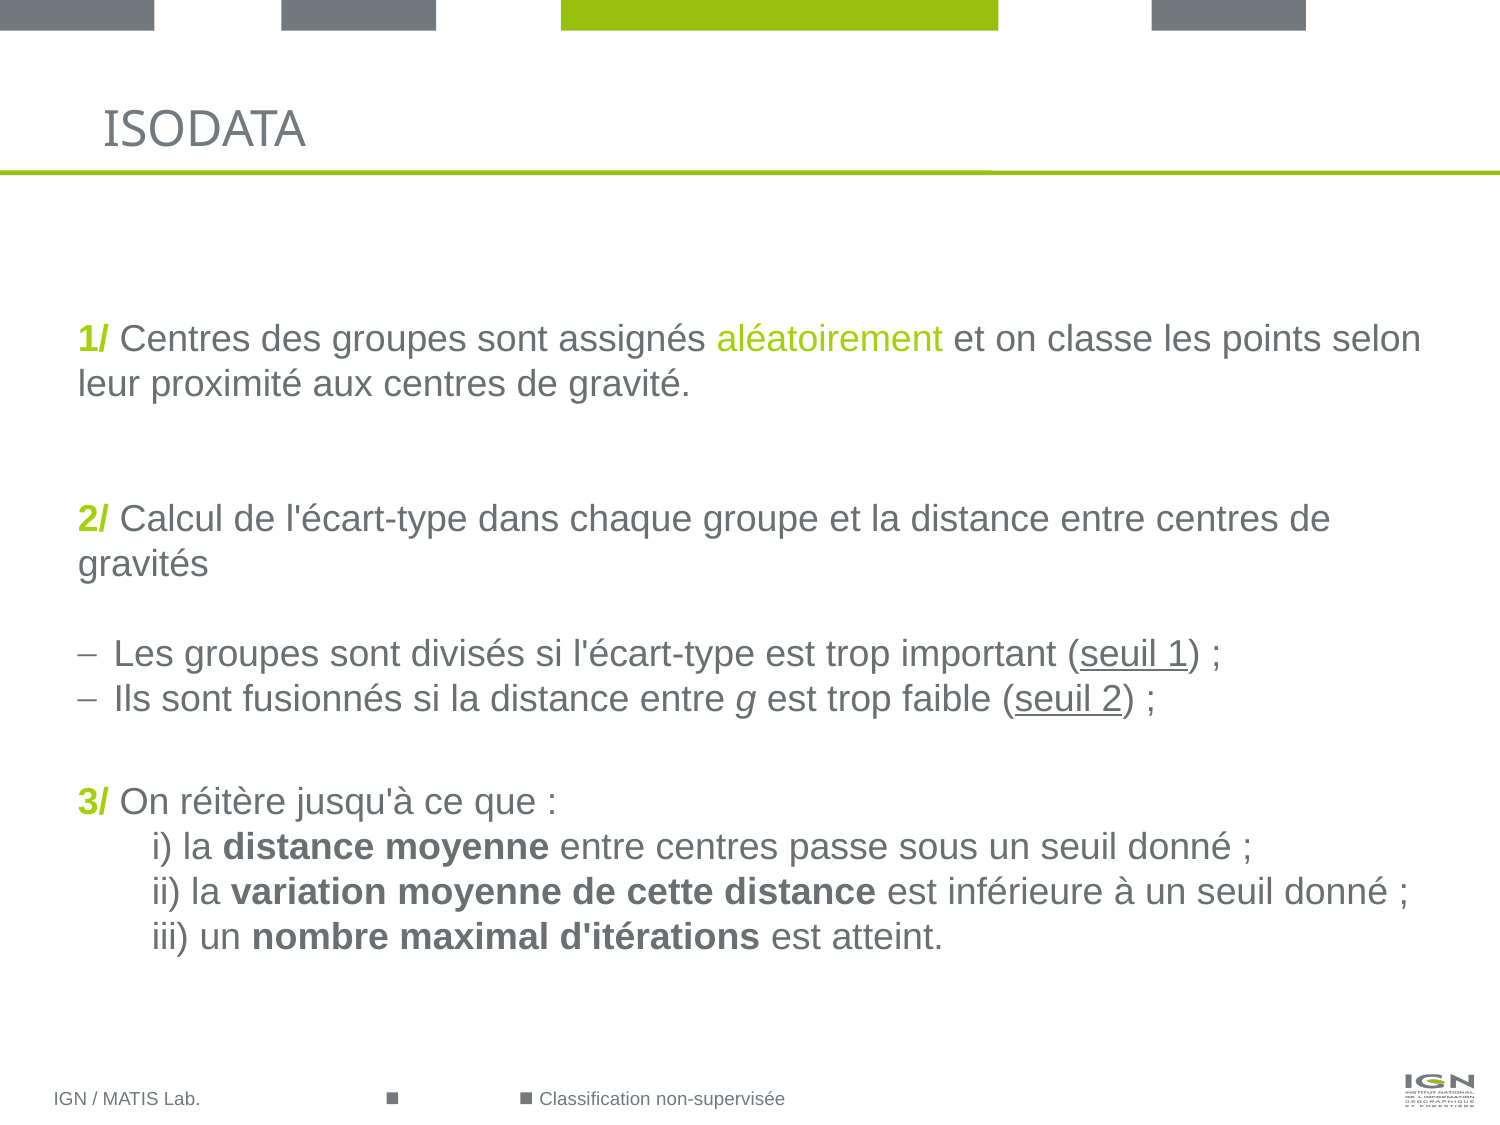

ISODATA
1/ Centres des groupes sont assignés aléatoirement et on classe les points selon leur proximité aux centres de gravité.
2/ Calcul de l'écart-type dans chaque groupe et la distance entre centres de gravités
Les groupes sont divisés si l'écart-type est trop important (seuil 1) ;
Ils sont fusionnés si la distance entre g est trop faible (seuil 2) ;
3/ On réitère jusqu'à ce que :
	i) la distance moyenne entre centres passe sous un seuil donné ;
	ii) la variation moyenne de cette distance est inférieure à un seuil donné ;
	iii) un nombre maximal d'itérations est atteint.
IGN / MATIS Lab.
Classification non-supervisée